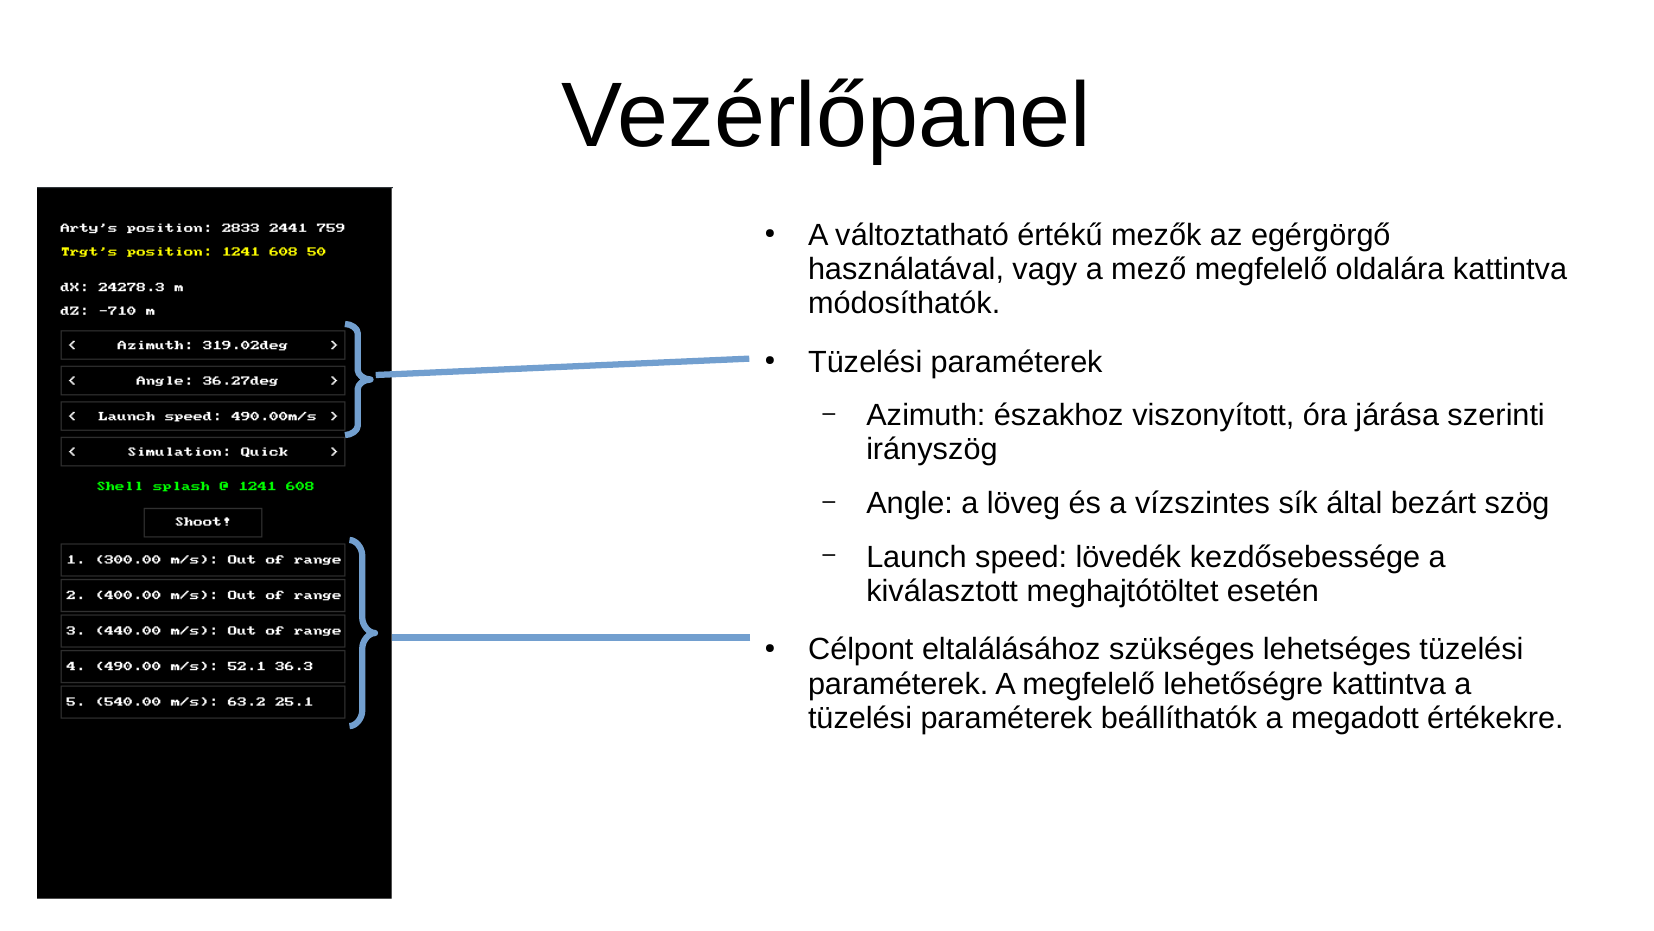

# Vezérlőpanel
A változtatható értékű mezők az egérgörgő használatával, vagy a mező megfelelő oldalára kattintva módosíthatók.
Tüzelési paraméterek
Azimuth: északhoz viszonyított, óra járása szerinti irányszög
Angle: a löveg és a vízszintes sík által bezárt szög
Launch speed: lövedék kezdősebessége a kiválasztott meghajtótöltet esetén
Célpont eltalálásához szükséges lehetséges tüzelési paraméterek. A megfelelő lehetőségre kattintva a tüzelési paraméterek beállíthatók a megadott értékekre.